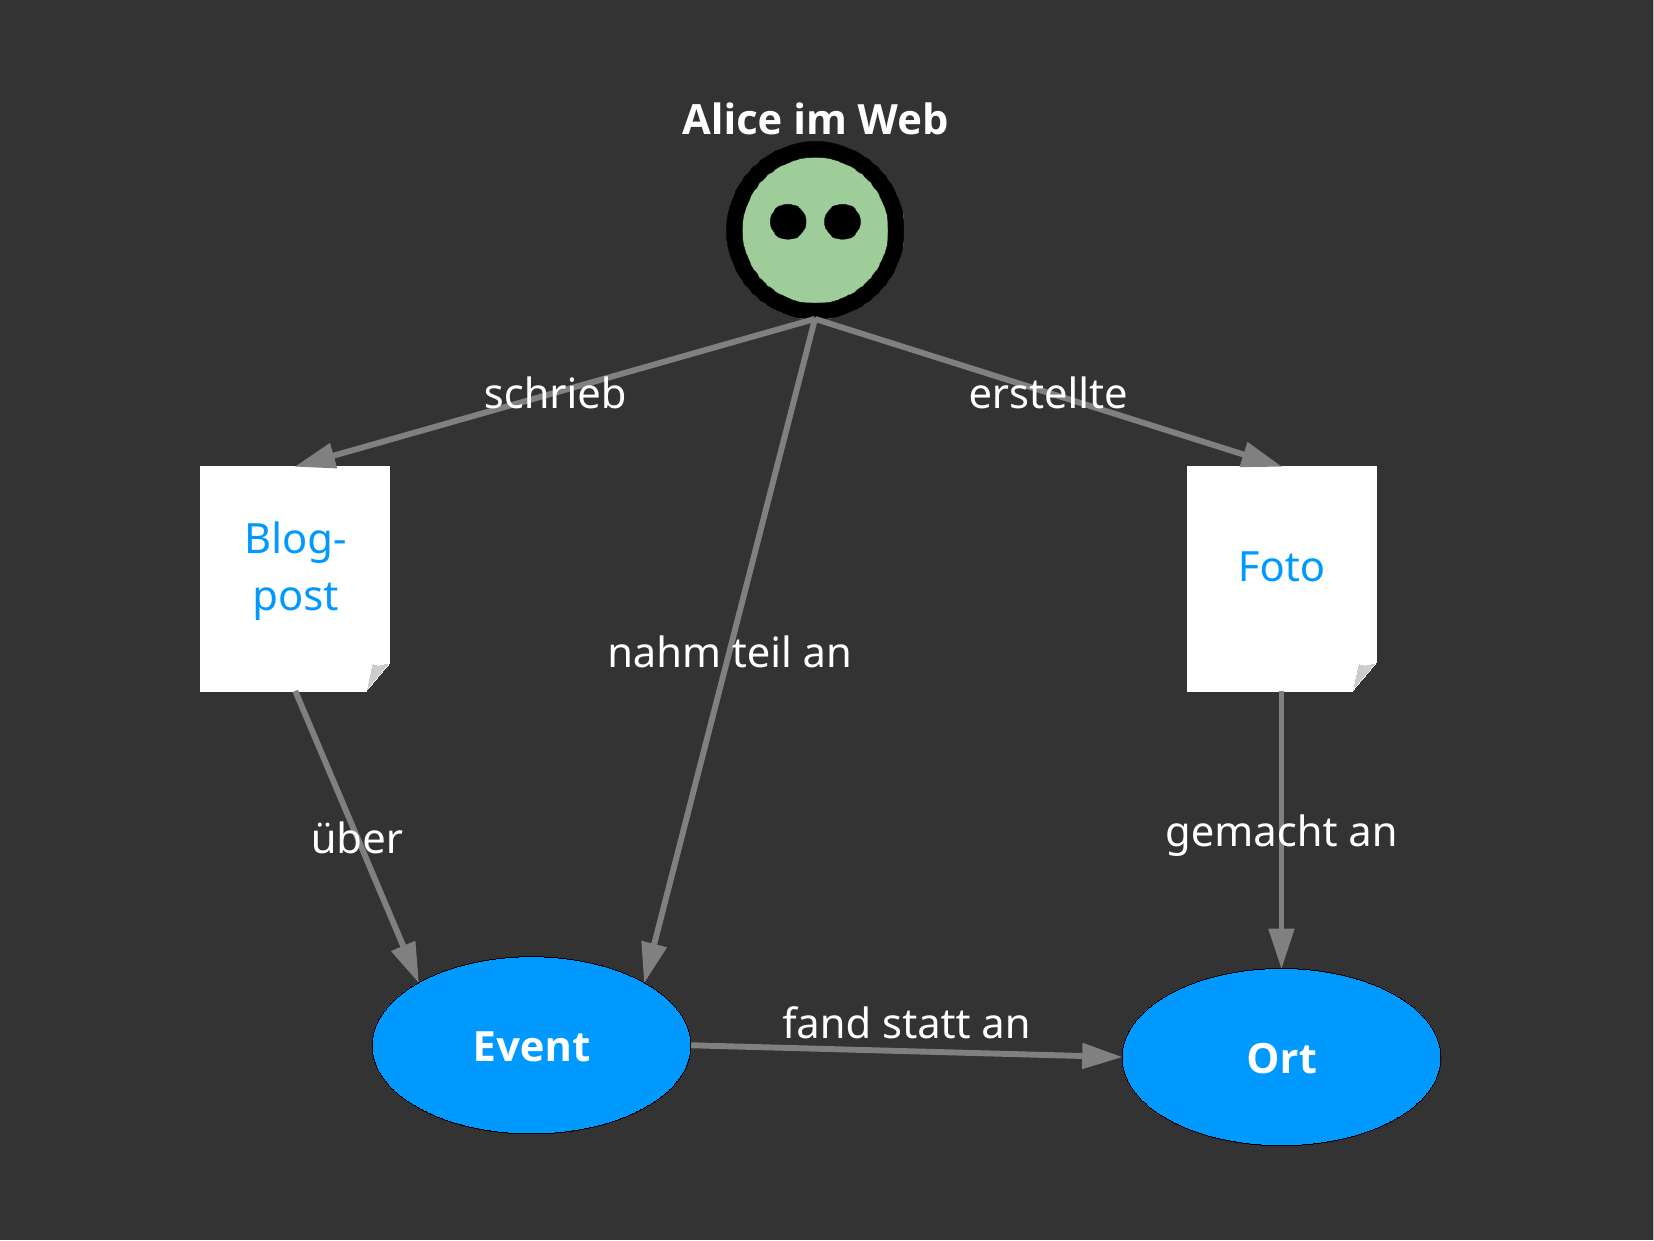

Alice im Web
Blog-
post
Foto
Event
Ort